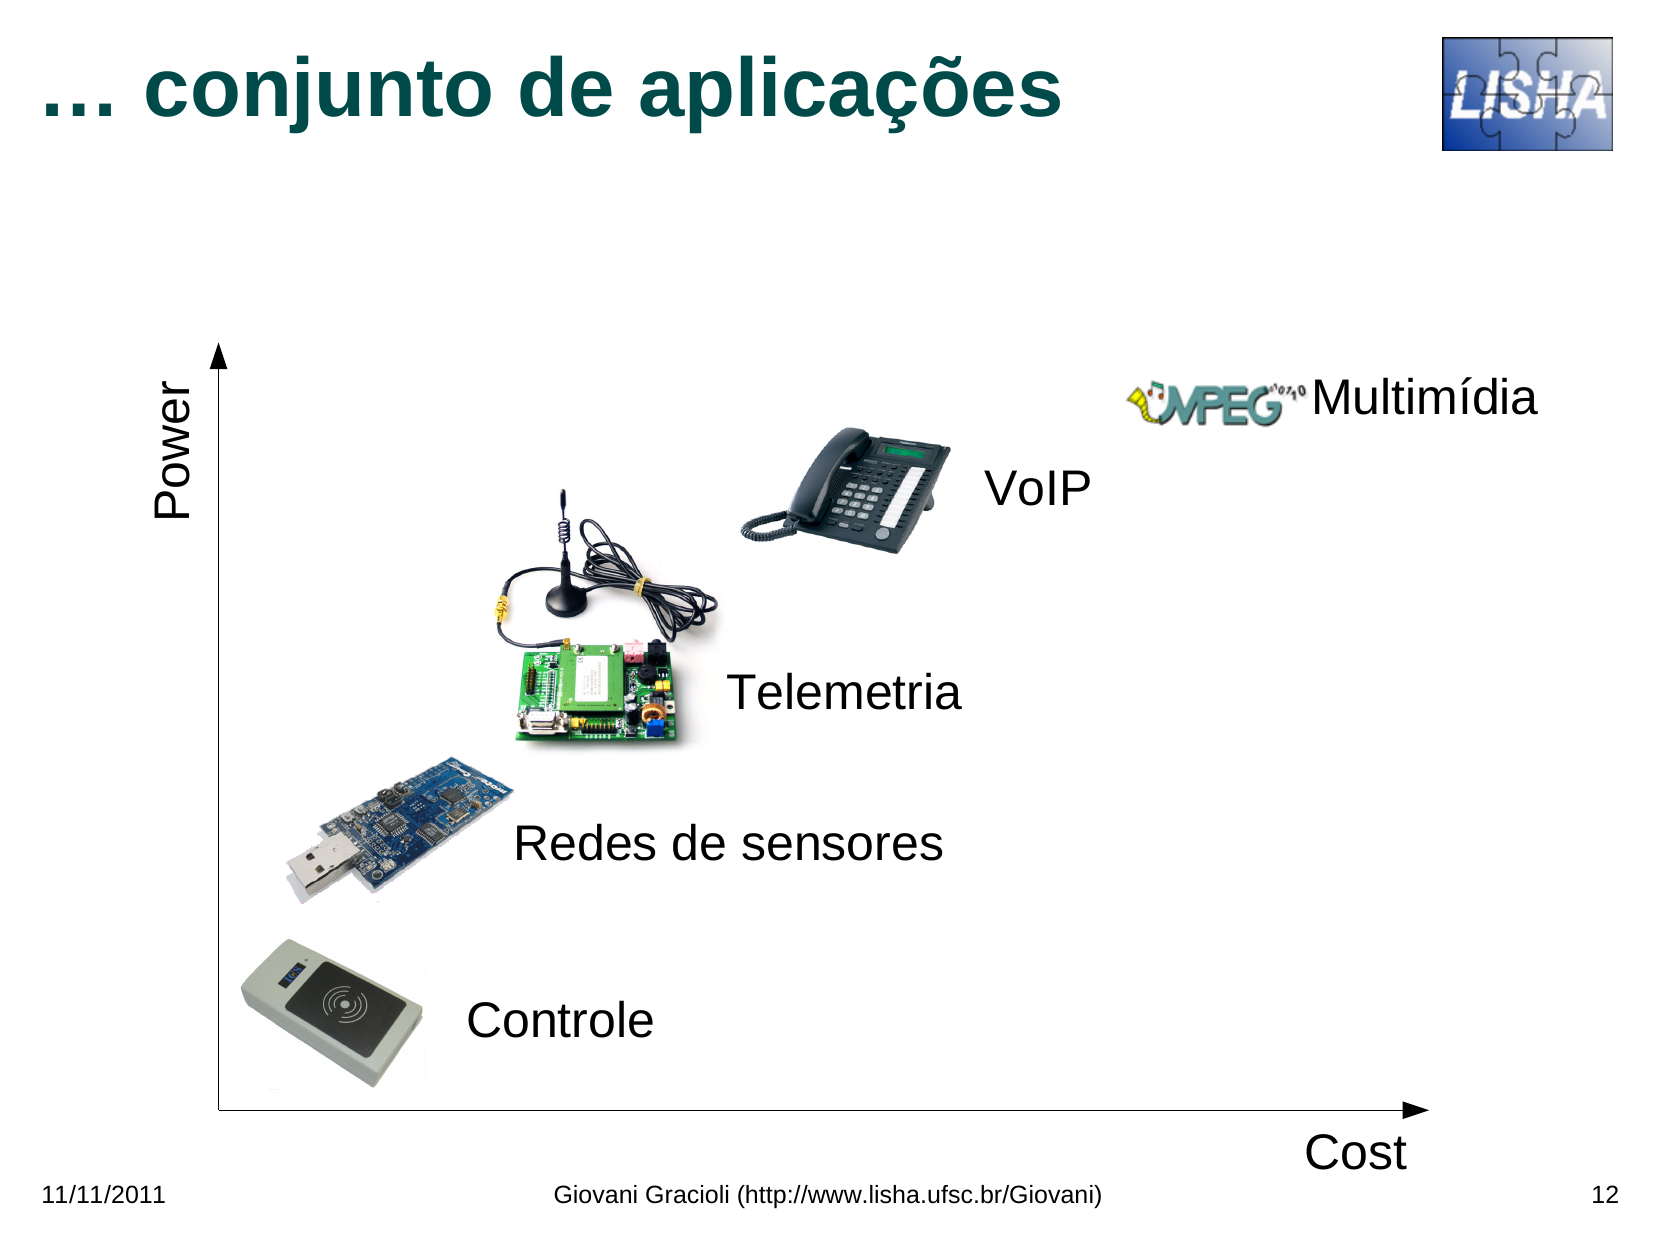

# … conjunto de aplicações
Multimídia
Power
VoIP
Telemetria
Redes de sensores
Controle
Cost